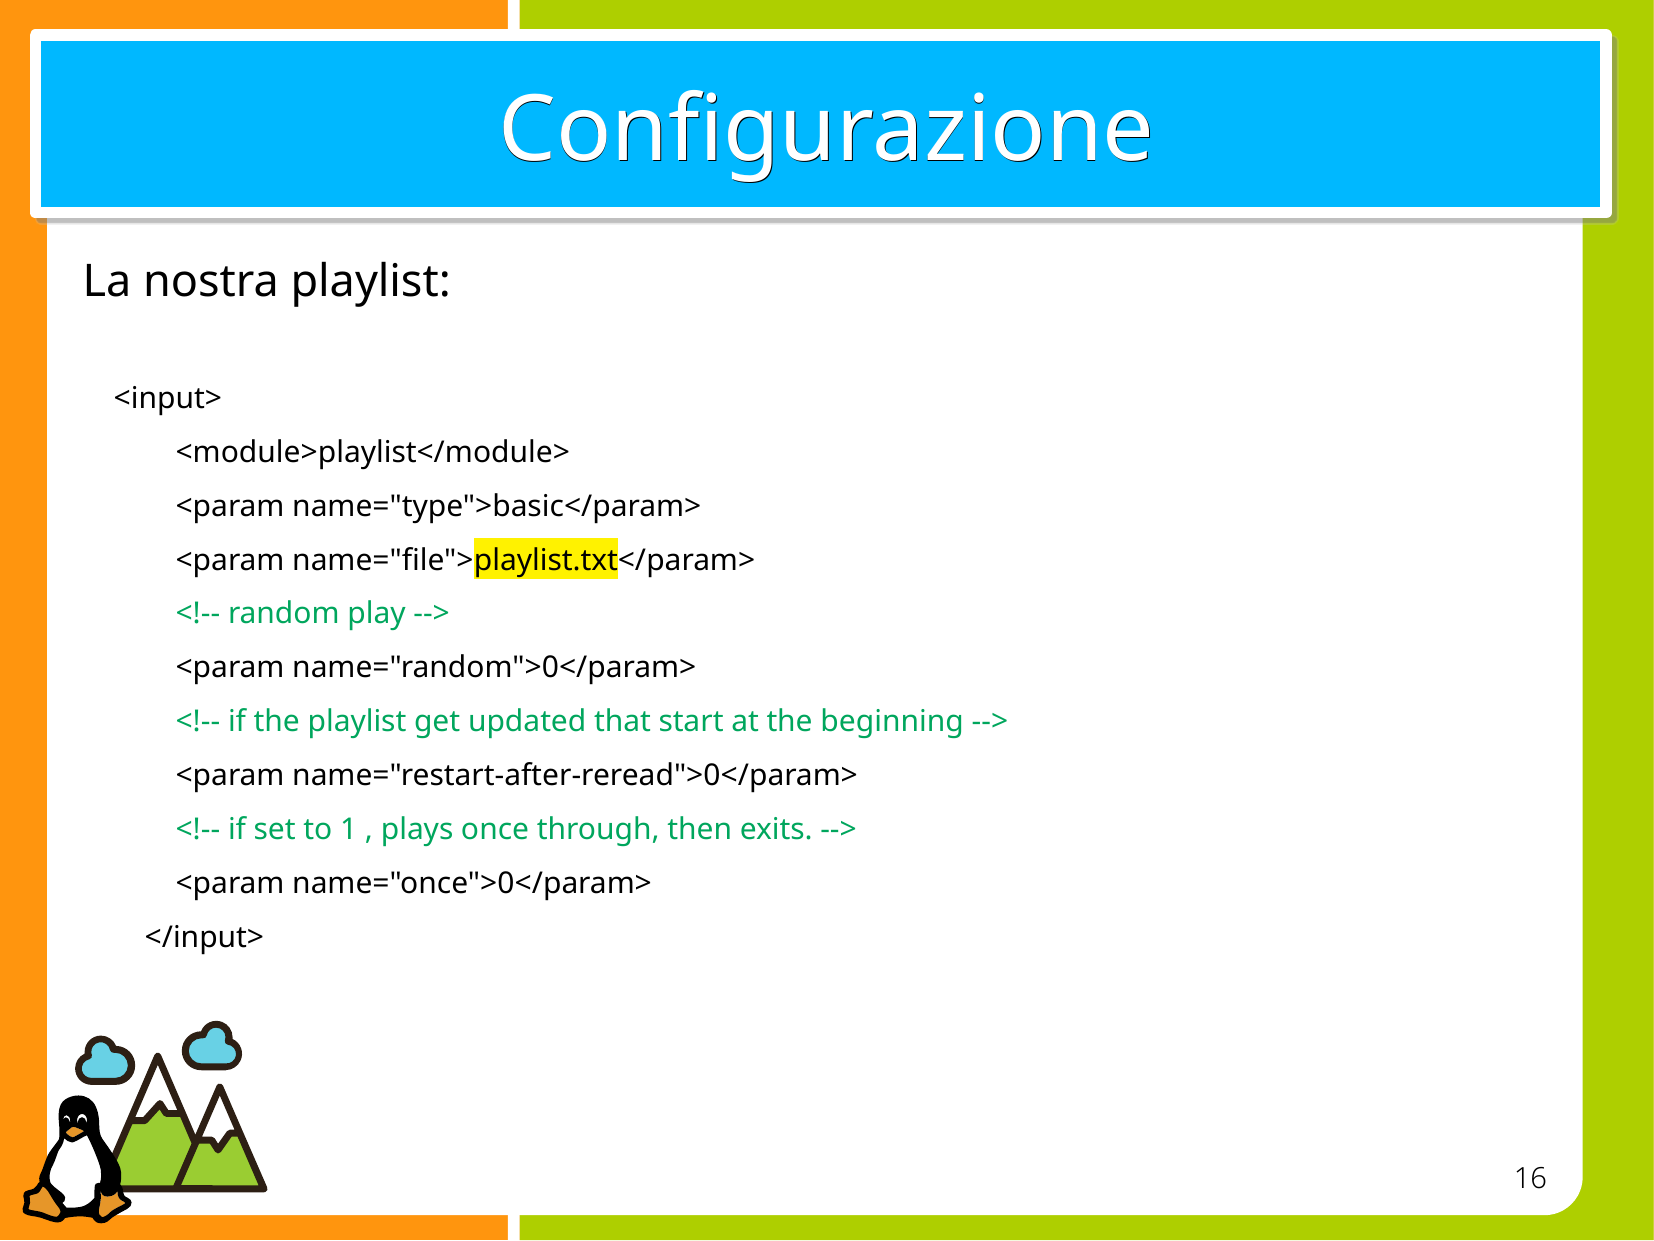

# Configurazione
La nostra playlist:
 <input>
 <module>playlist</module>
 <param name="type">basic</param>
 <param name="file">playlist.txt</param>
 <!-- random play -->
 <param name="random">0</param>
 <!-- if the playlist get updated that start at the beginning -->
 <param name="restart-after-reread">0</param>
 <!-- if set to 1 , plays once through, then exits. -->
 <param name="once">0</param>
 </input>
16